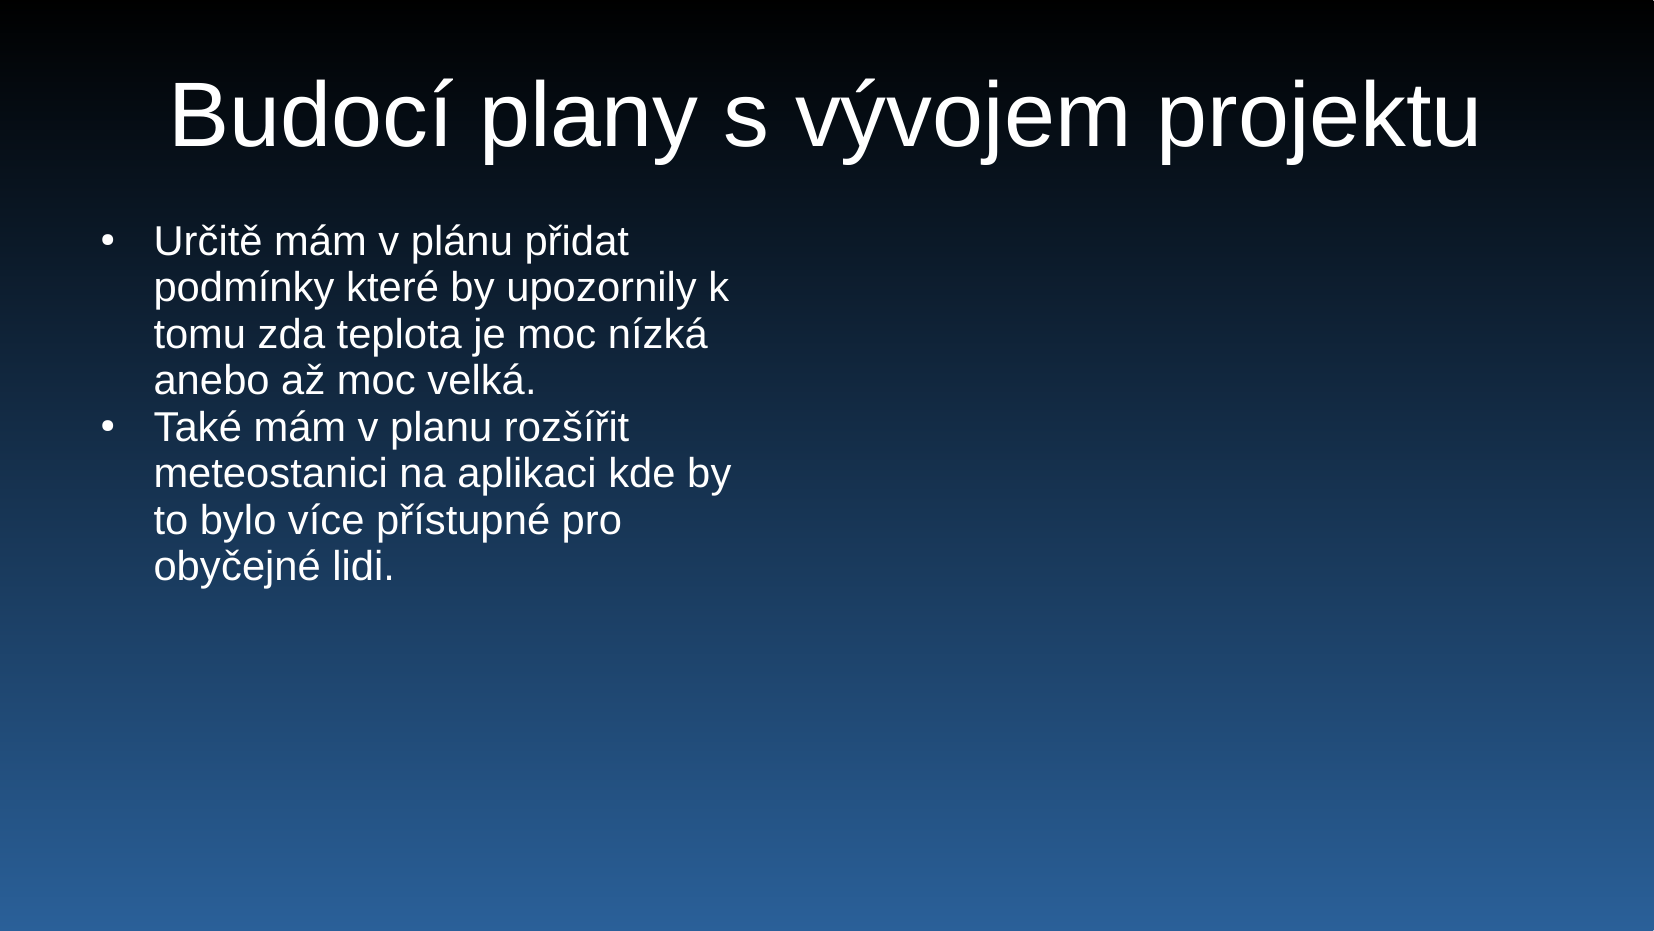

# Budocí plany s vývojem projektu
Určitě mám v plánu přidat podmínky které by upozornily k tomu zda teplota je moc nízká anebo až moc velká.
Také mám v planu rozšířit meteostanici na aplikaci kde by to bylo více přístupné pro obyčejné lidi.